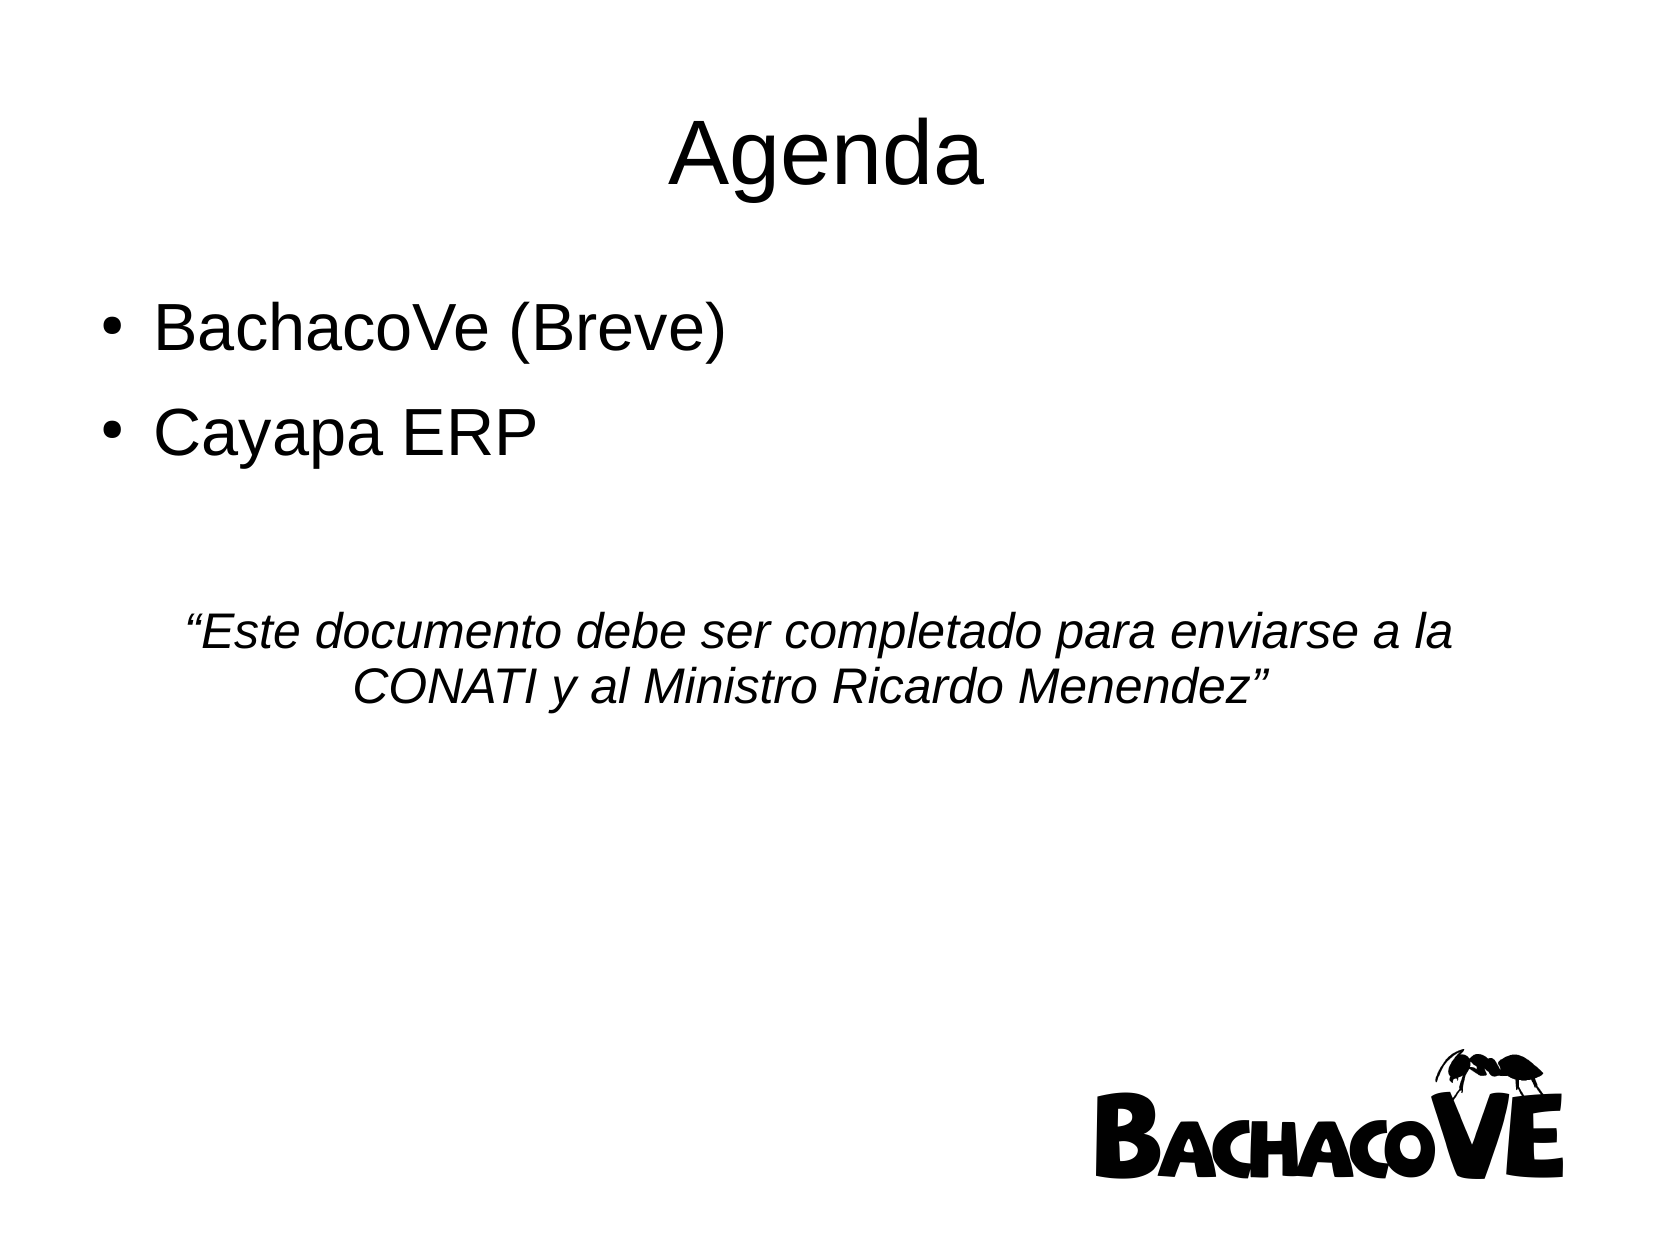

# Agenda
BachacoVe (Breve)
Cayapa ERP
“Este documento debe ser completado para enviarse a la CONATI y al Ministro Ricardo Menendez”